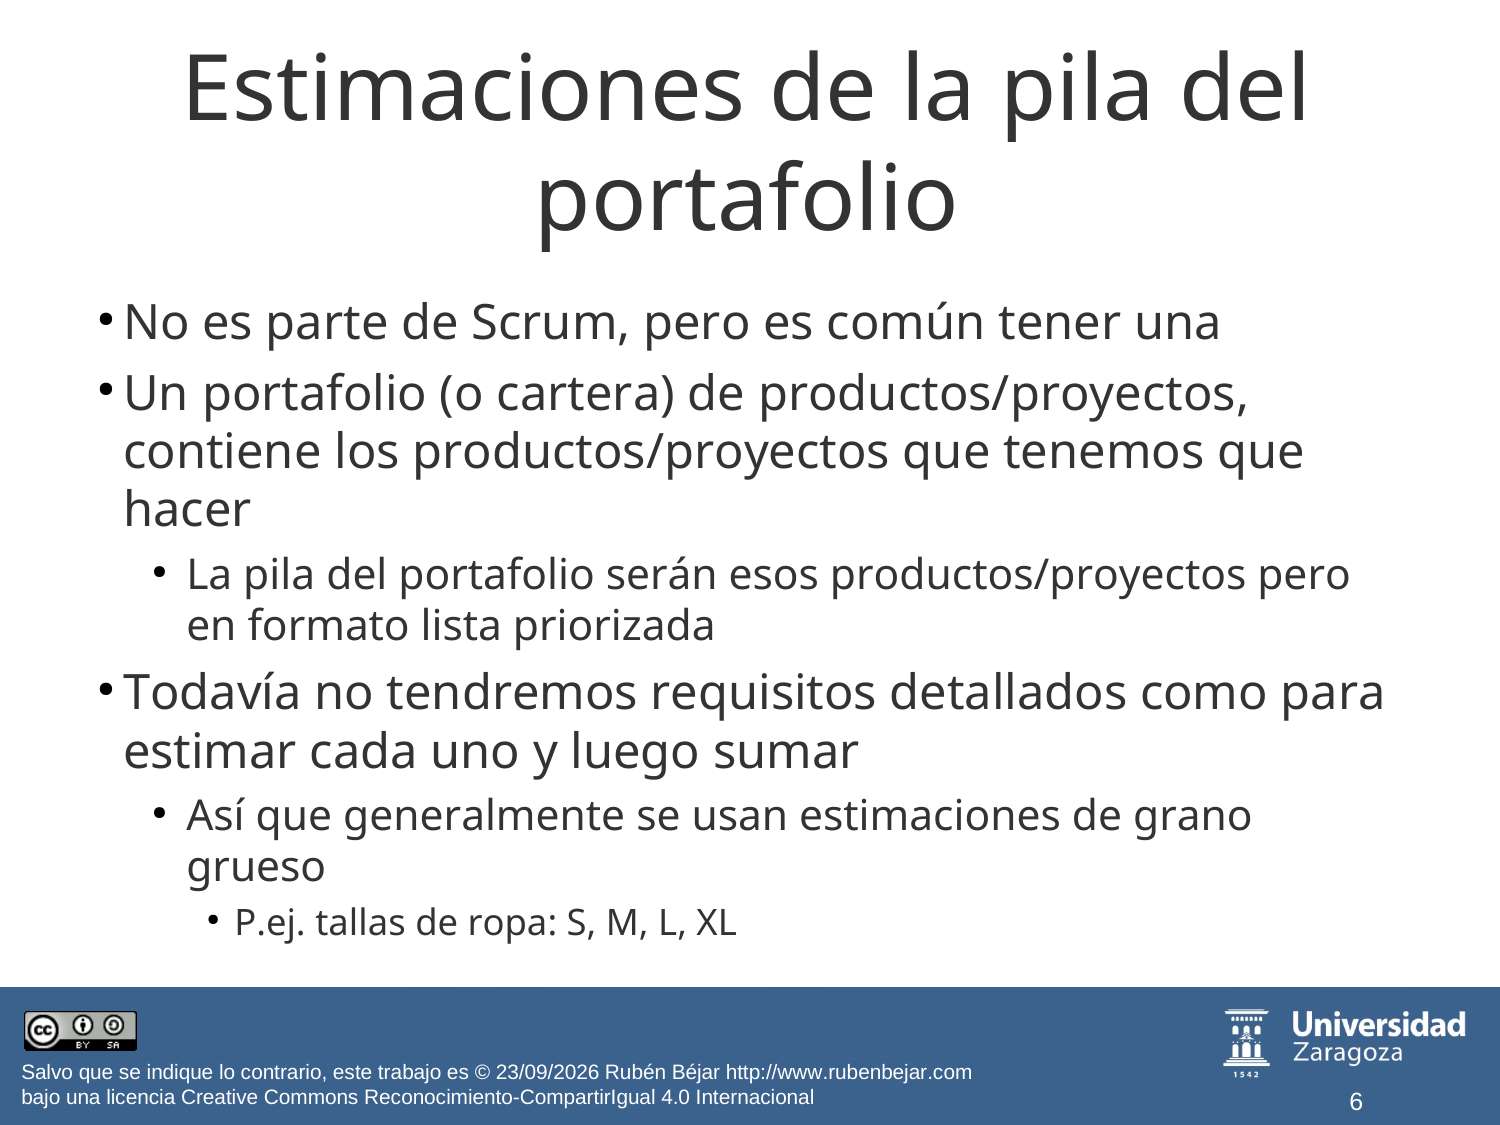

# Estimaciones de la pila del portafolio
No es parte de Scrum, pero es común tener una
Un portafolio (o cartera) de productos/proyectos, contiene los productos/proyectos que tenemos que hacer
La pila del portafolio serán esos productos/proyectos pero en formato lista priorizada
Todavía no tendremos requisitos detallados como para estimar cada uno y luego sumar
Así que generalmente se usan estimaciones de grano grueso
P.ej. tallas de ropa: S, M, L, XL